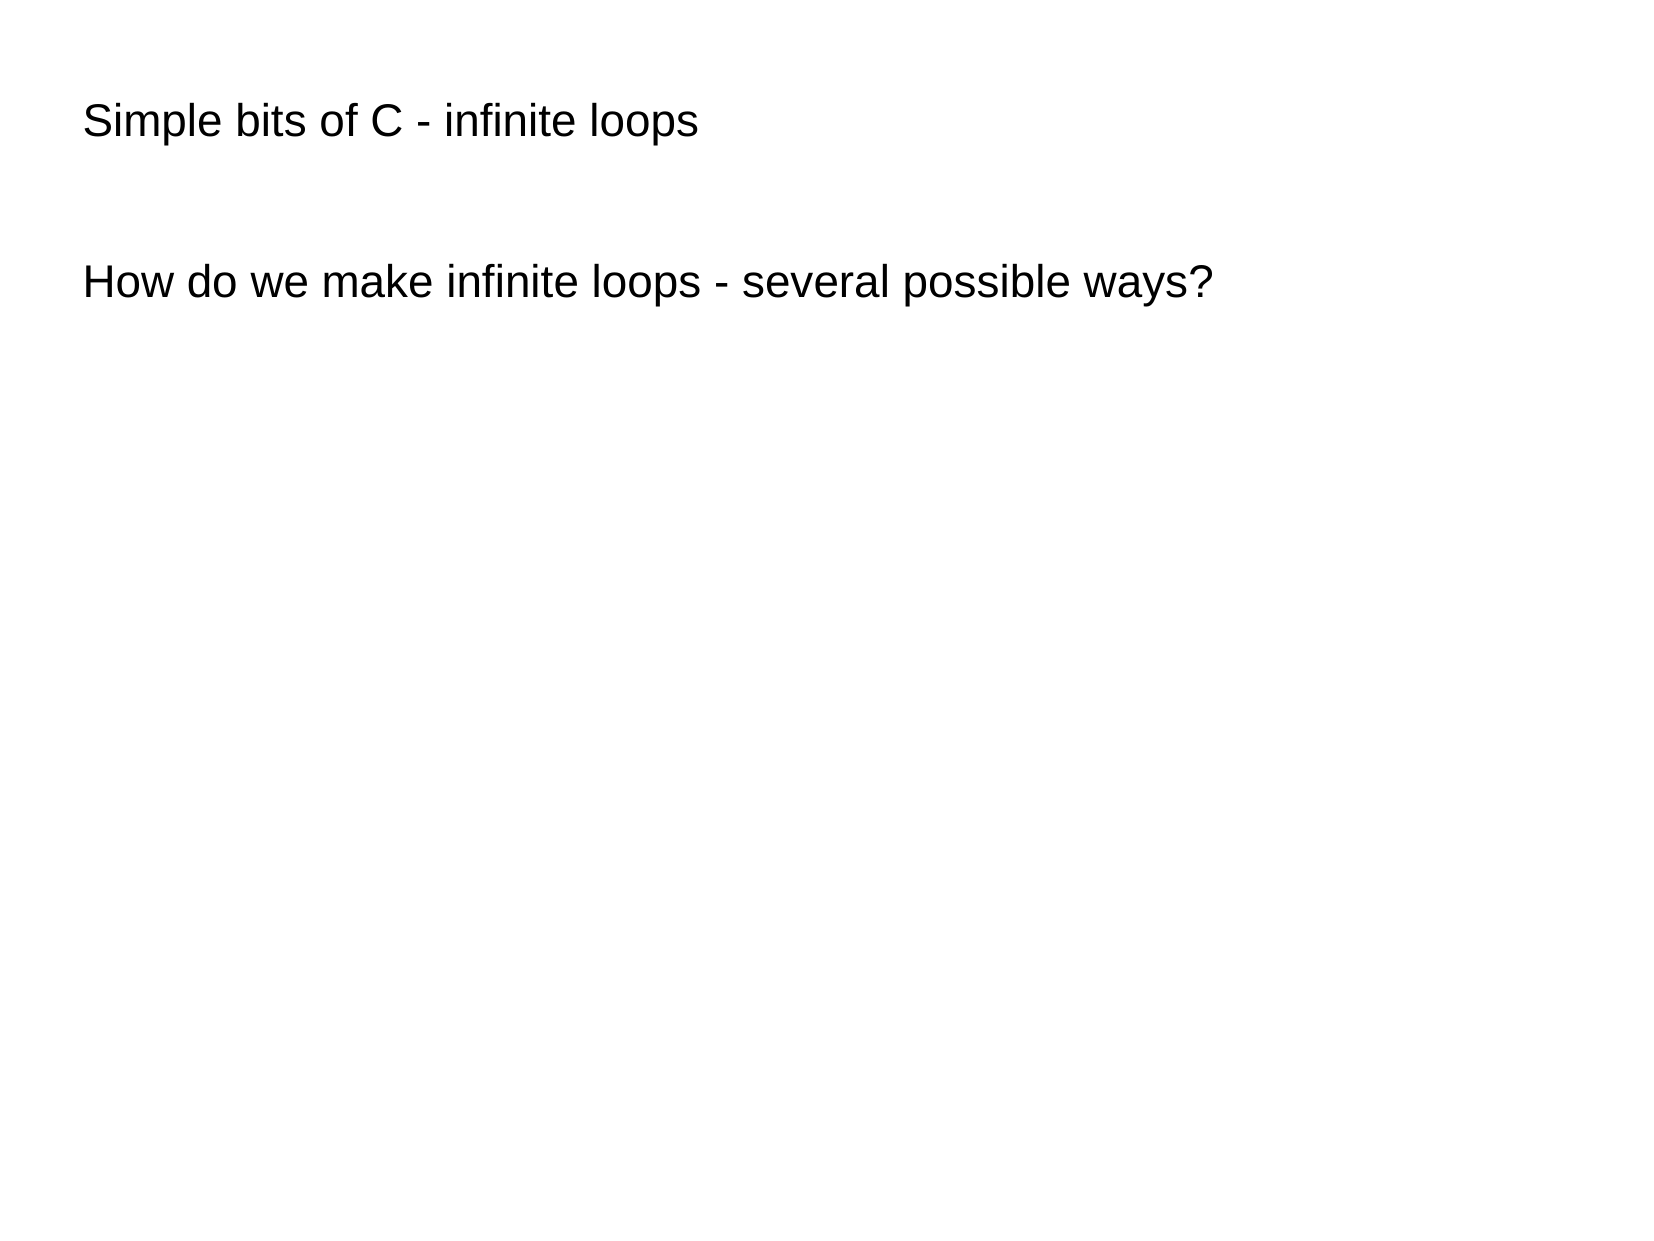

# Simple bits of C - infinite loops
How do we make infinite loops - several possible ways?